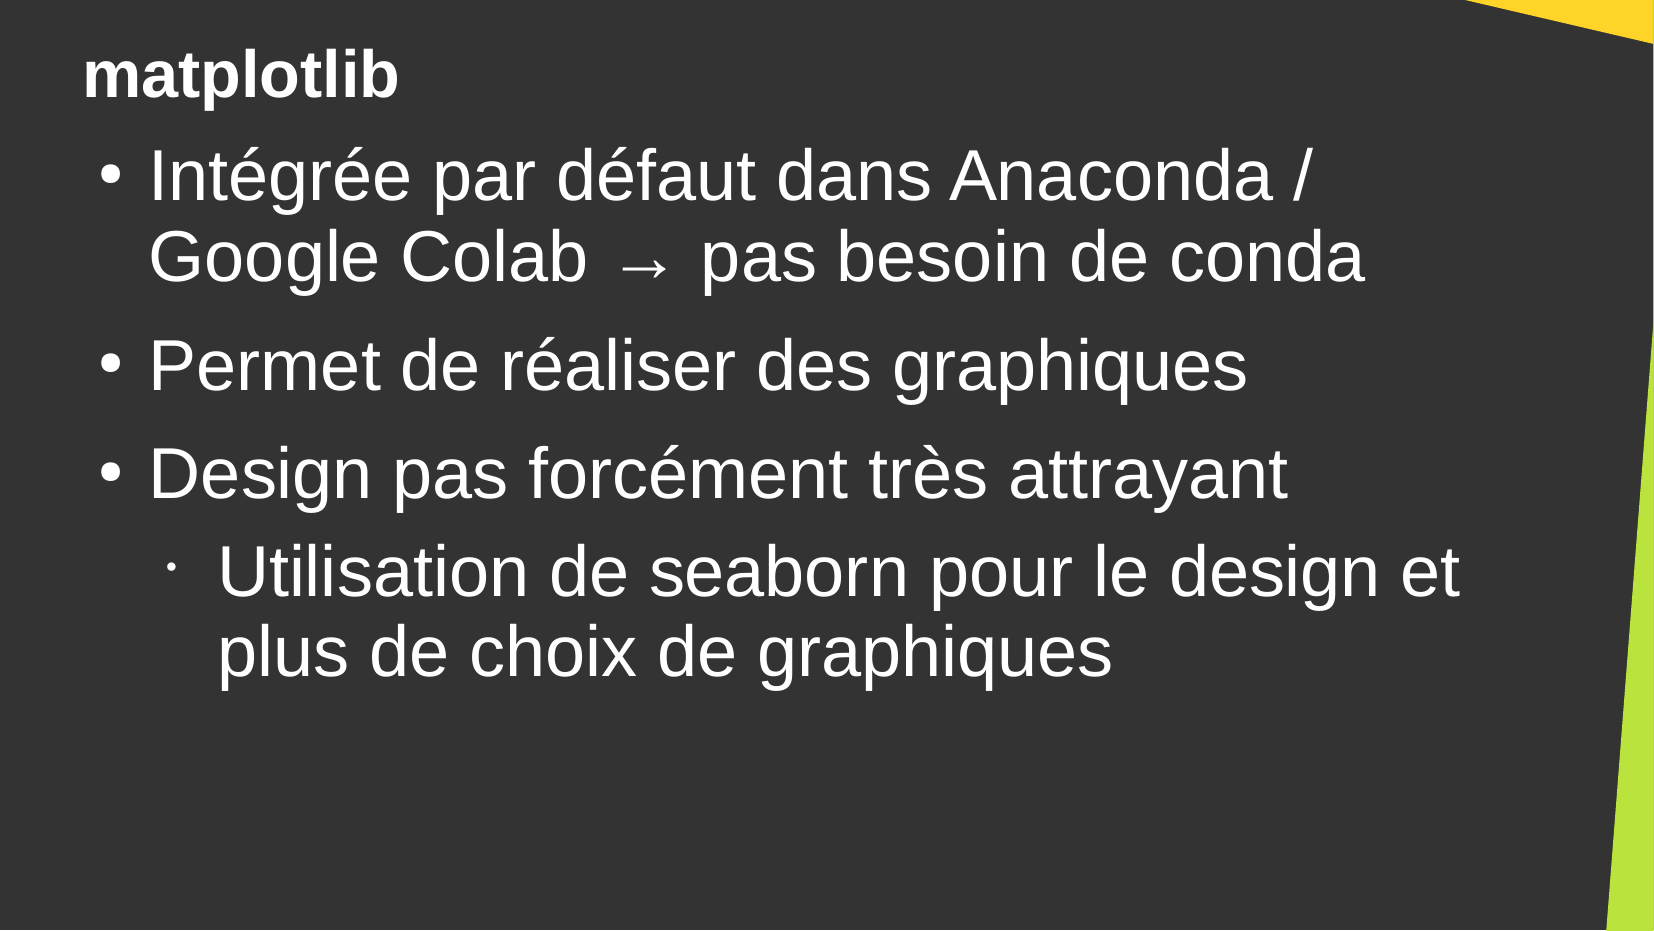

# matplotlib
Intégrée par défaut dans Anaconda / Google Colab → pas besoin de conda
Permet de réaliser des graphiques
Design pas forcément très attrayant
Utilisation de seaborn pour le design et plus de choix de graphiques